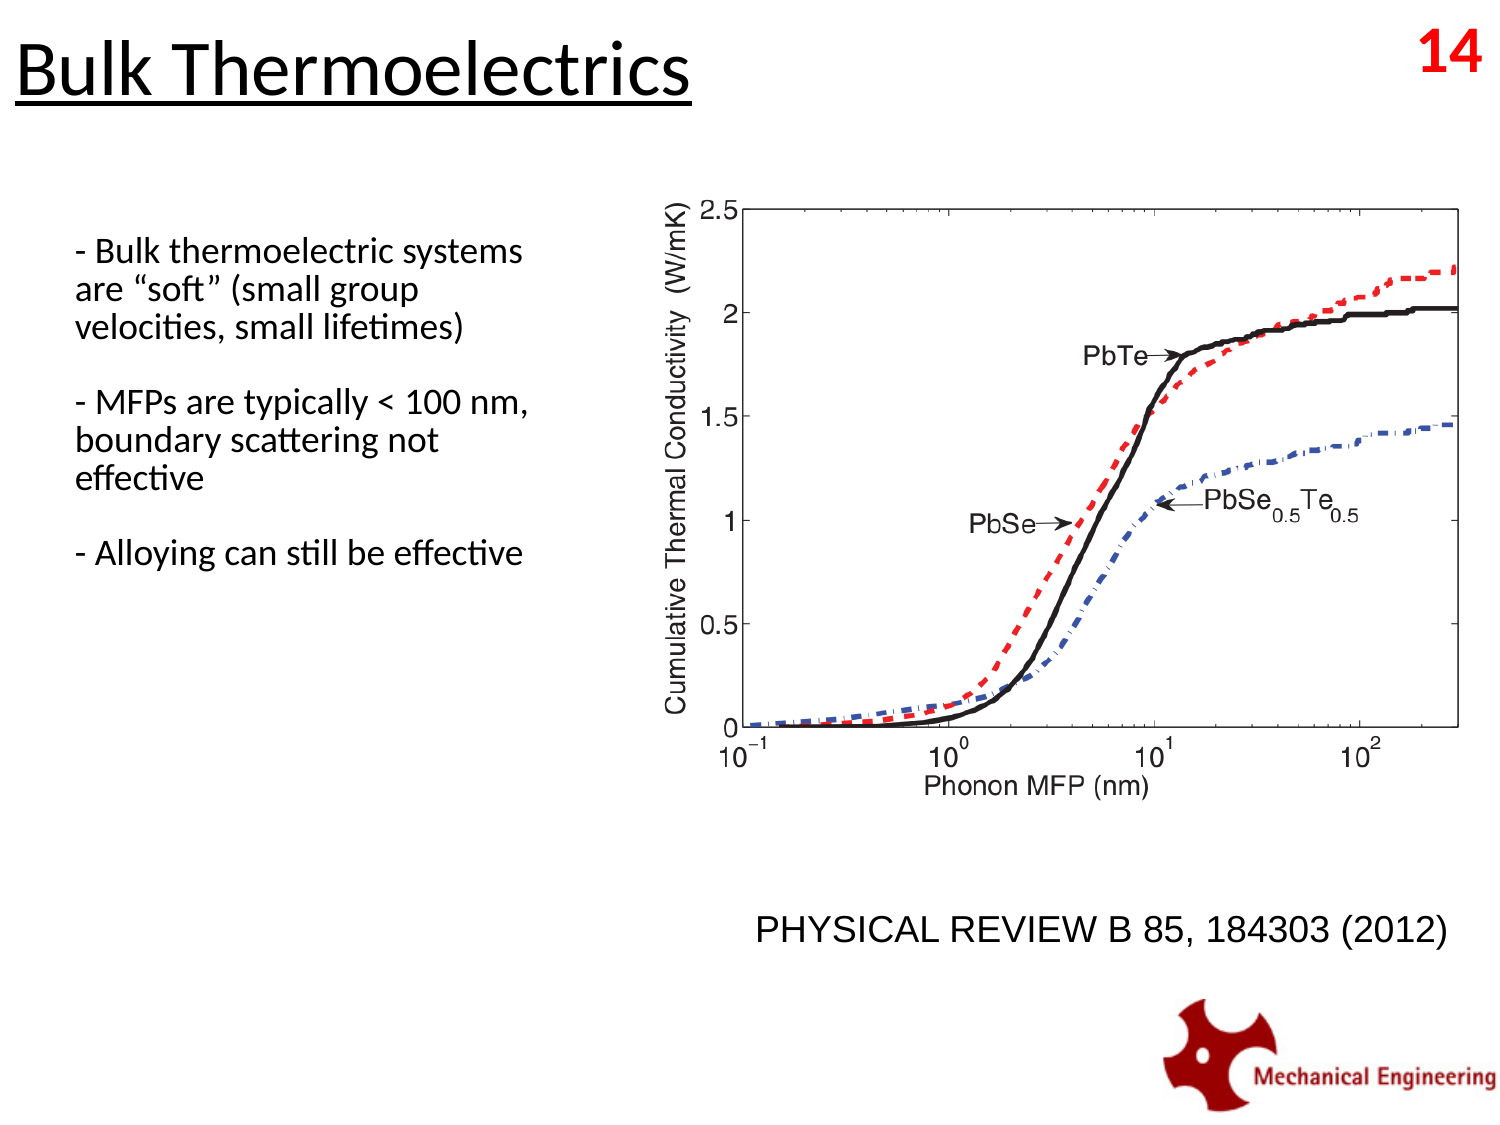

# Bulk Thermoelectrics
14
- Bulk thermoelectric systems are “soft” (small group velocities, small lifetimes)
- MFPs are typically < 100 nm, boundary scattering not effective
- Alloying can still be effective
PHYSICAL REVIEW B 85, 184303 (2012)